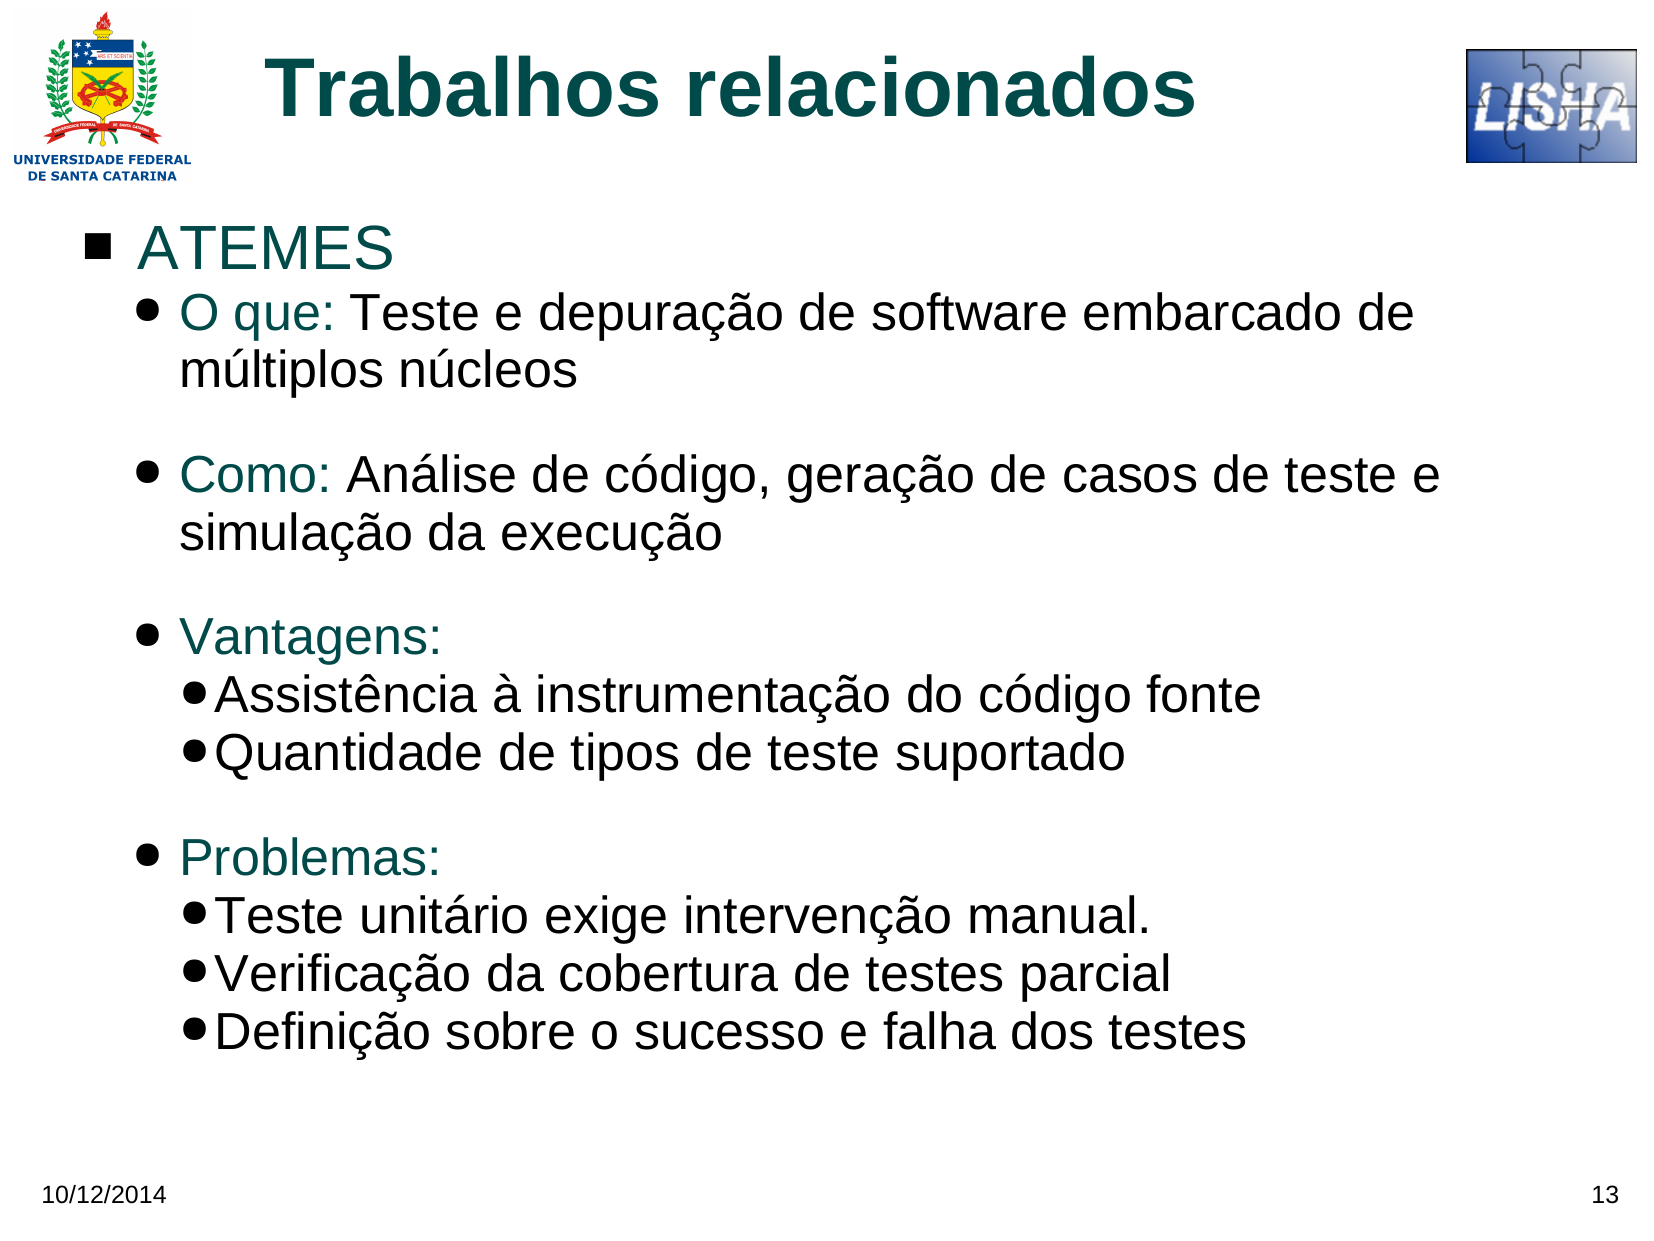

# Trabalhos relacionados
ATEMES
O que: Teste e depuração de software embarcado de múltiplos núcleos
Como: Análise de código, geração de casos de teste e simulação da execução
Vantagens:
Assistência à instrumentação do código fonte
Quantidade de tipos de teste suportado
Problemas:
Teste unitário exige intervenção manual.
Verificação da cobertura de testes parcial
Definição sobre o sucesso e falha dos testes